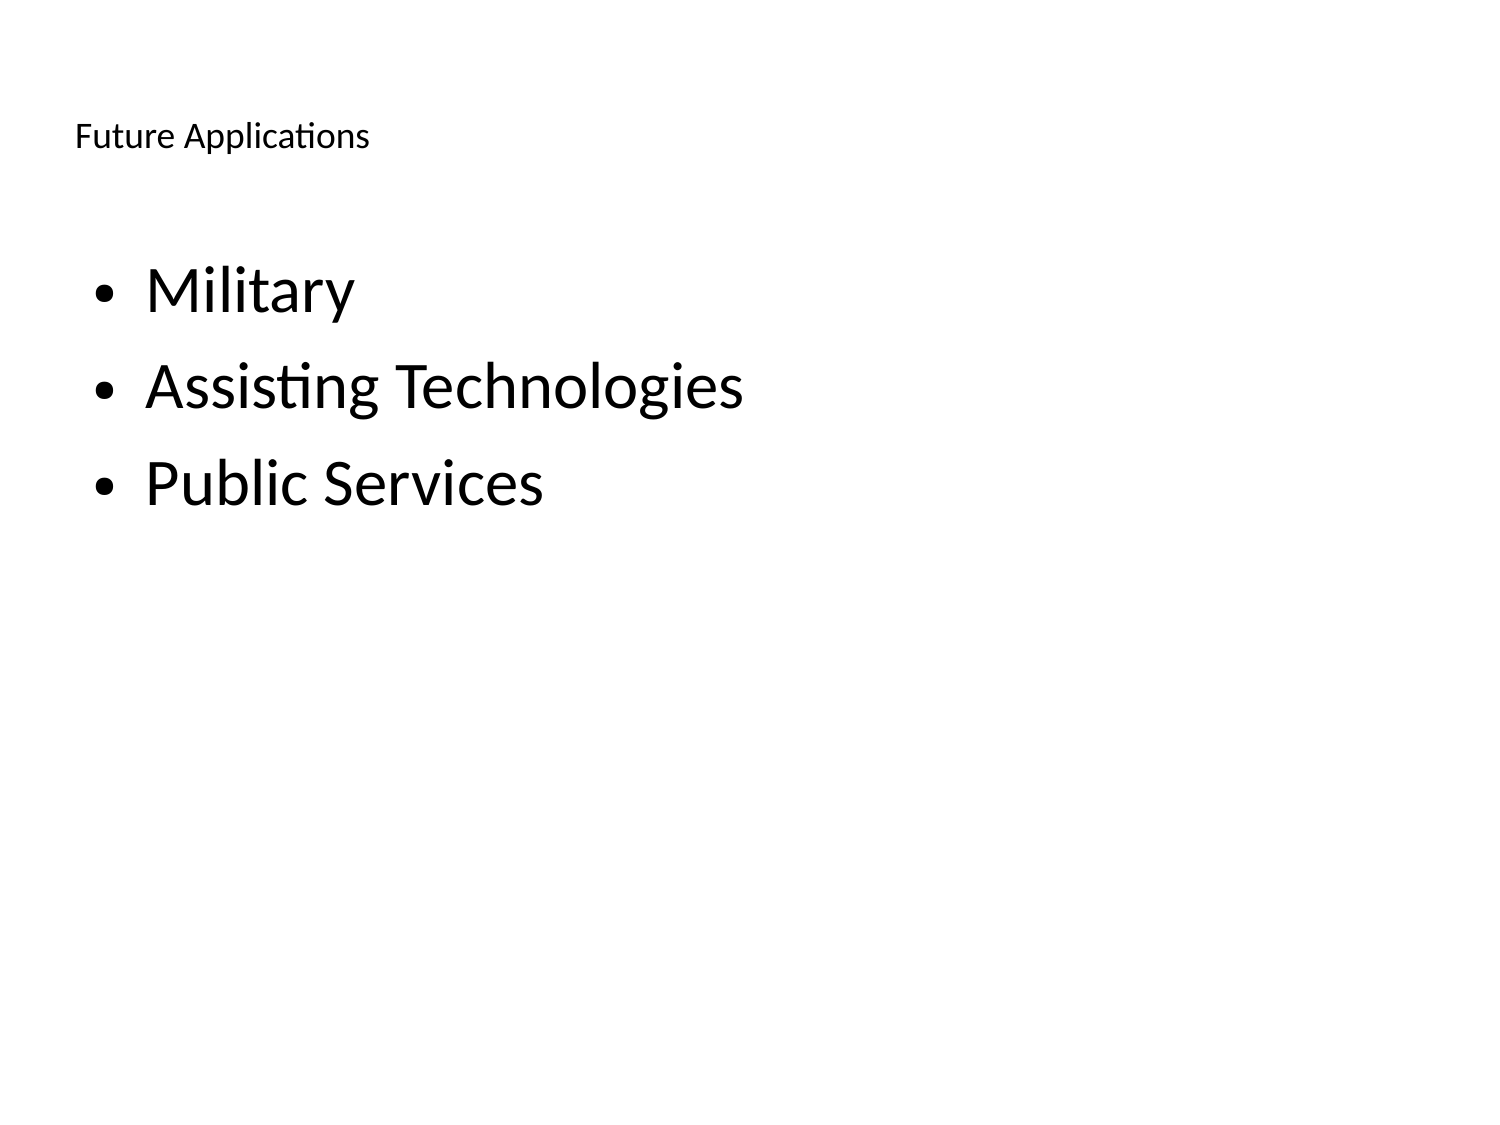

# Future Applications
Military
Assisting Technologies
Public Services